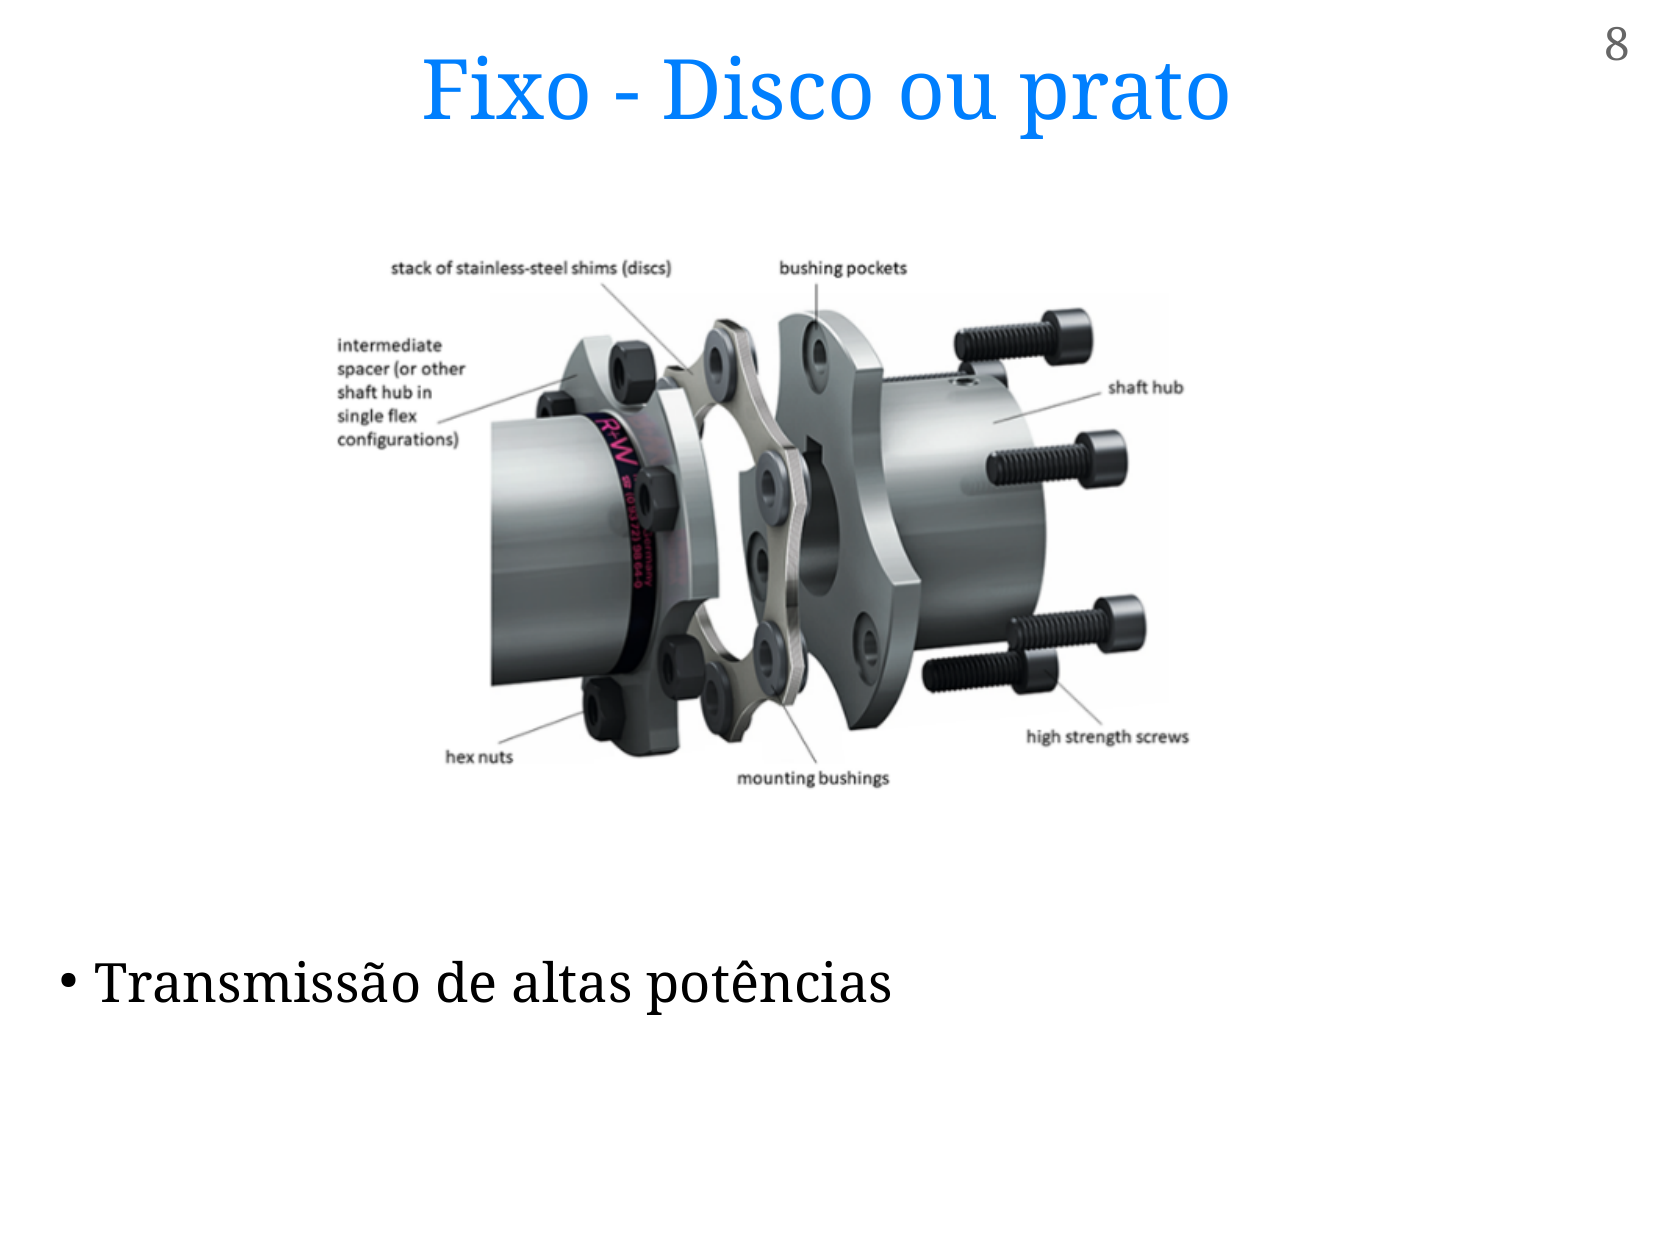

8
# Fixo - Disco ou prato
Transmissão de altas potências